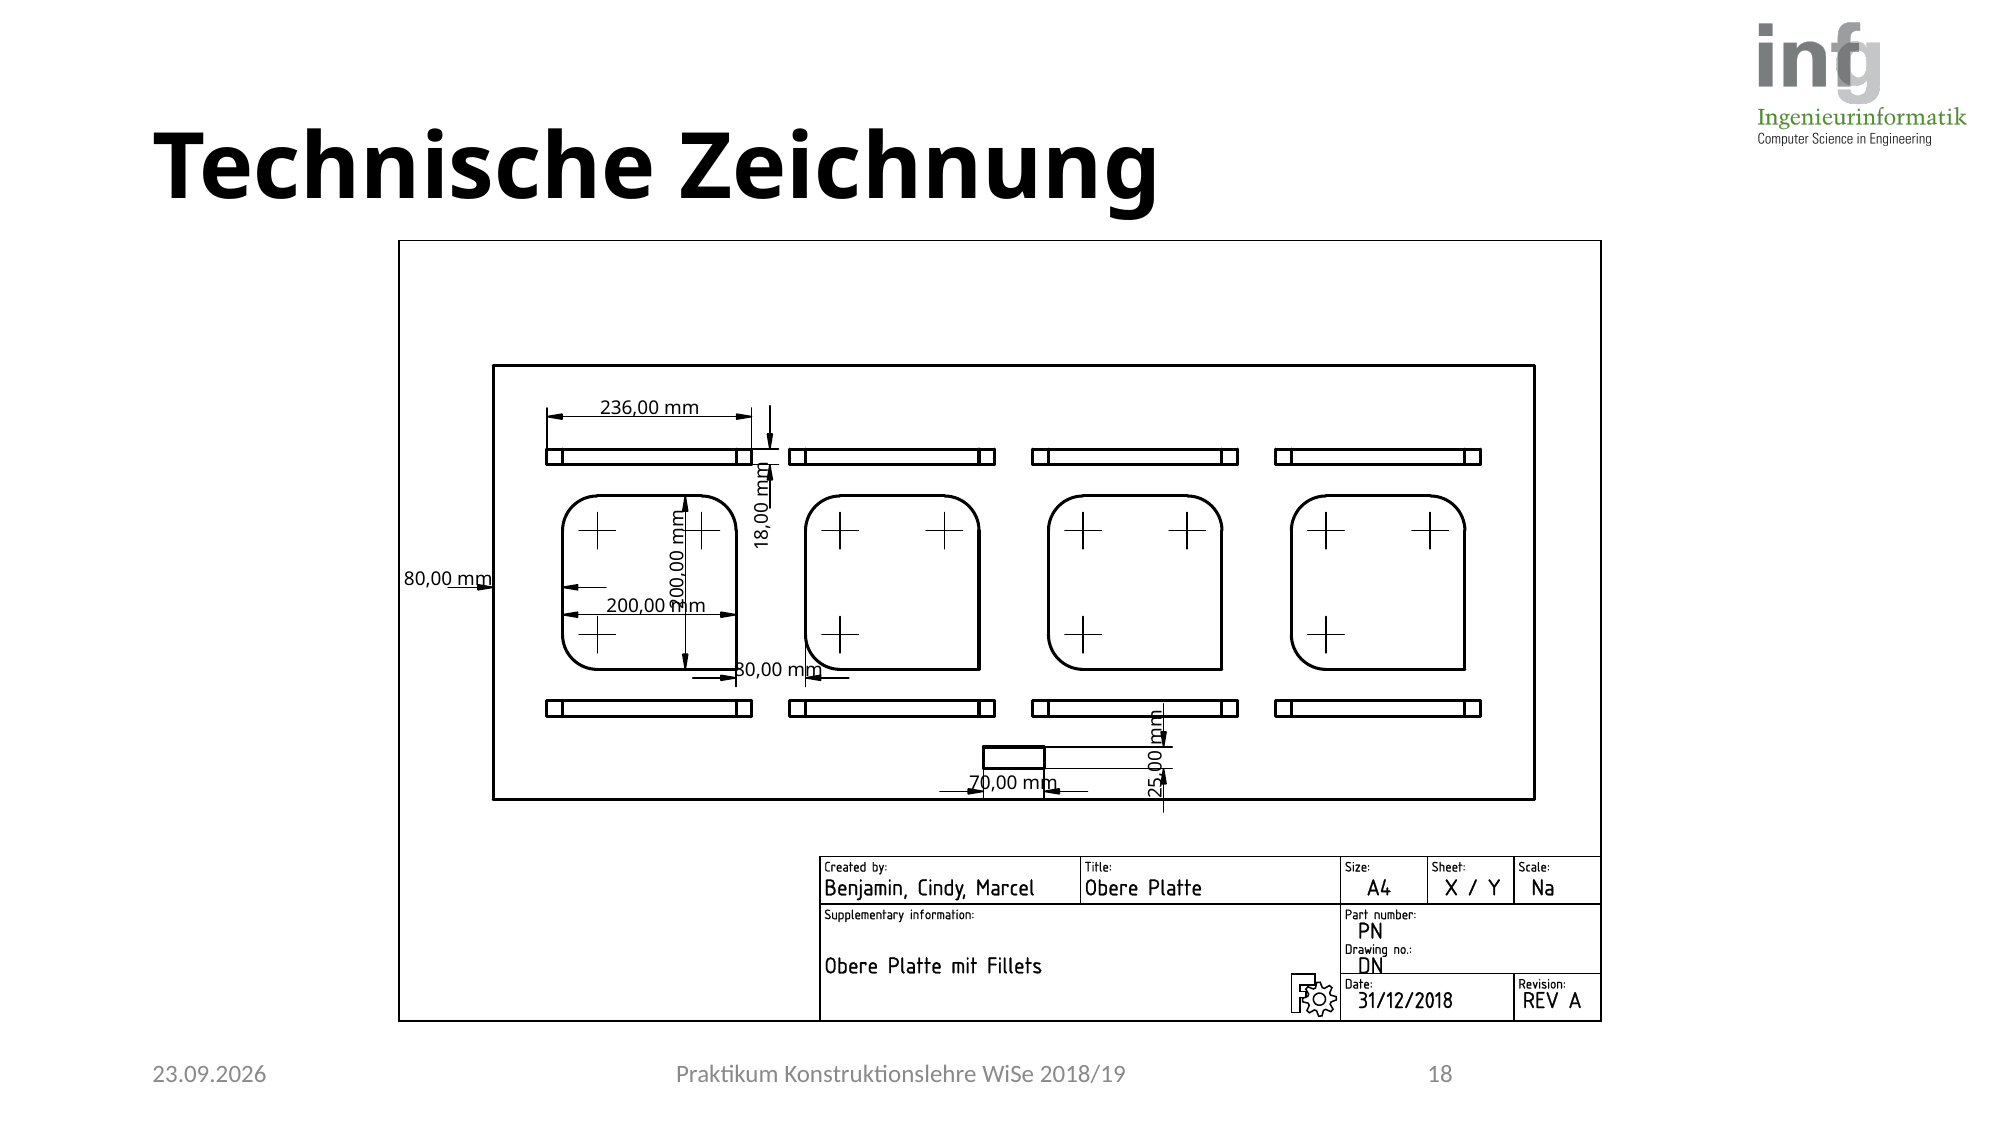

# Technische Zeichnung
Praktikum Konstruktionslehre WiSe 2018/19
18